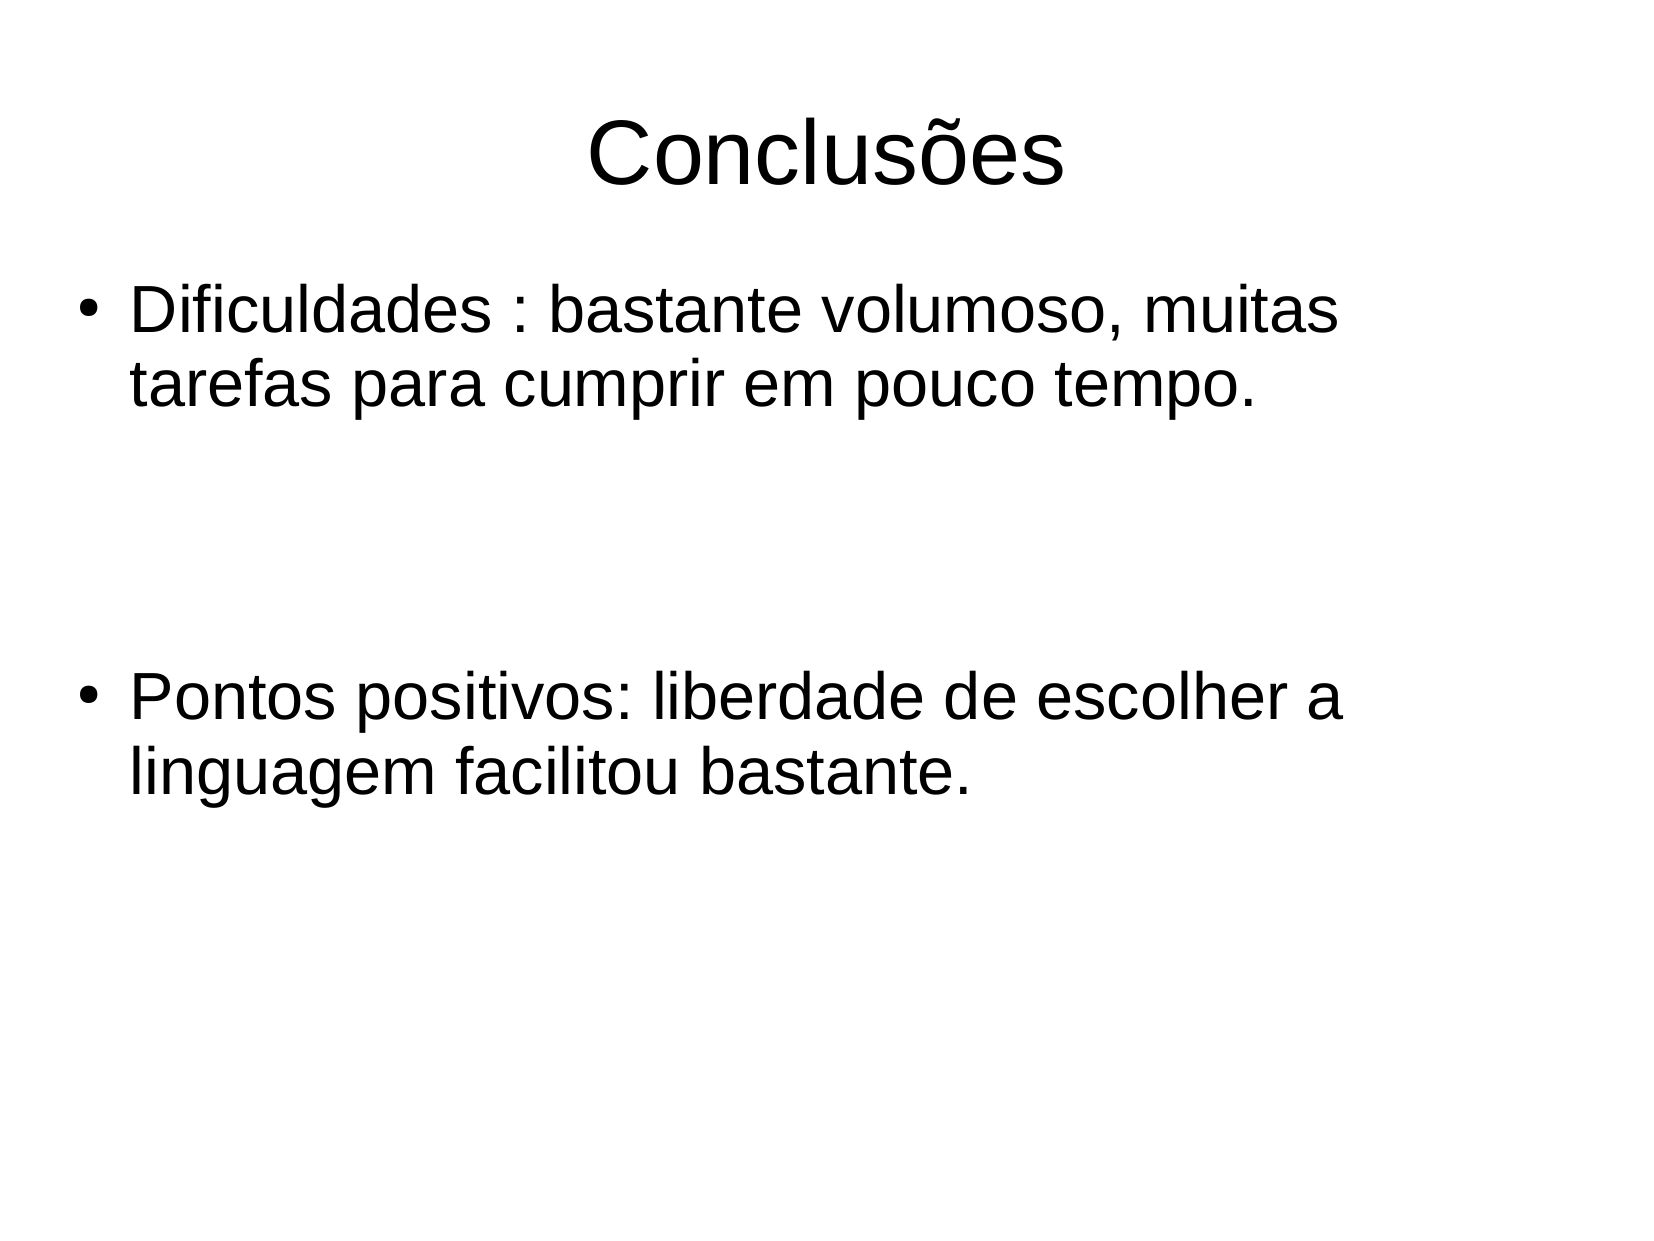

# Conclusões
Dificuldades : bastante volumoso, muitas tarefas para cumprir em pouco tempo.
Pontos positivos: liberdade de escolher a linguagem facilitou bastante.